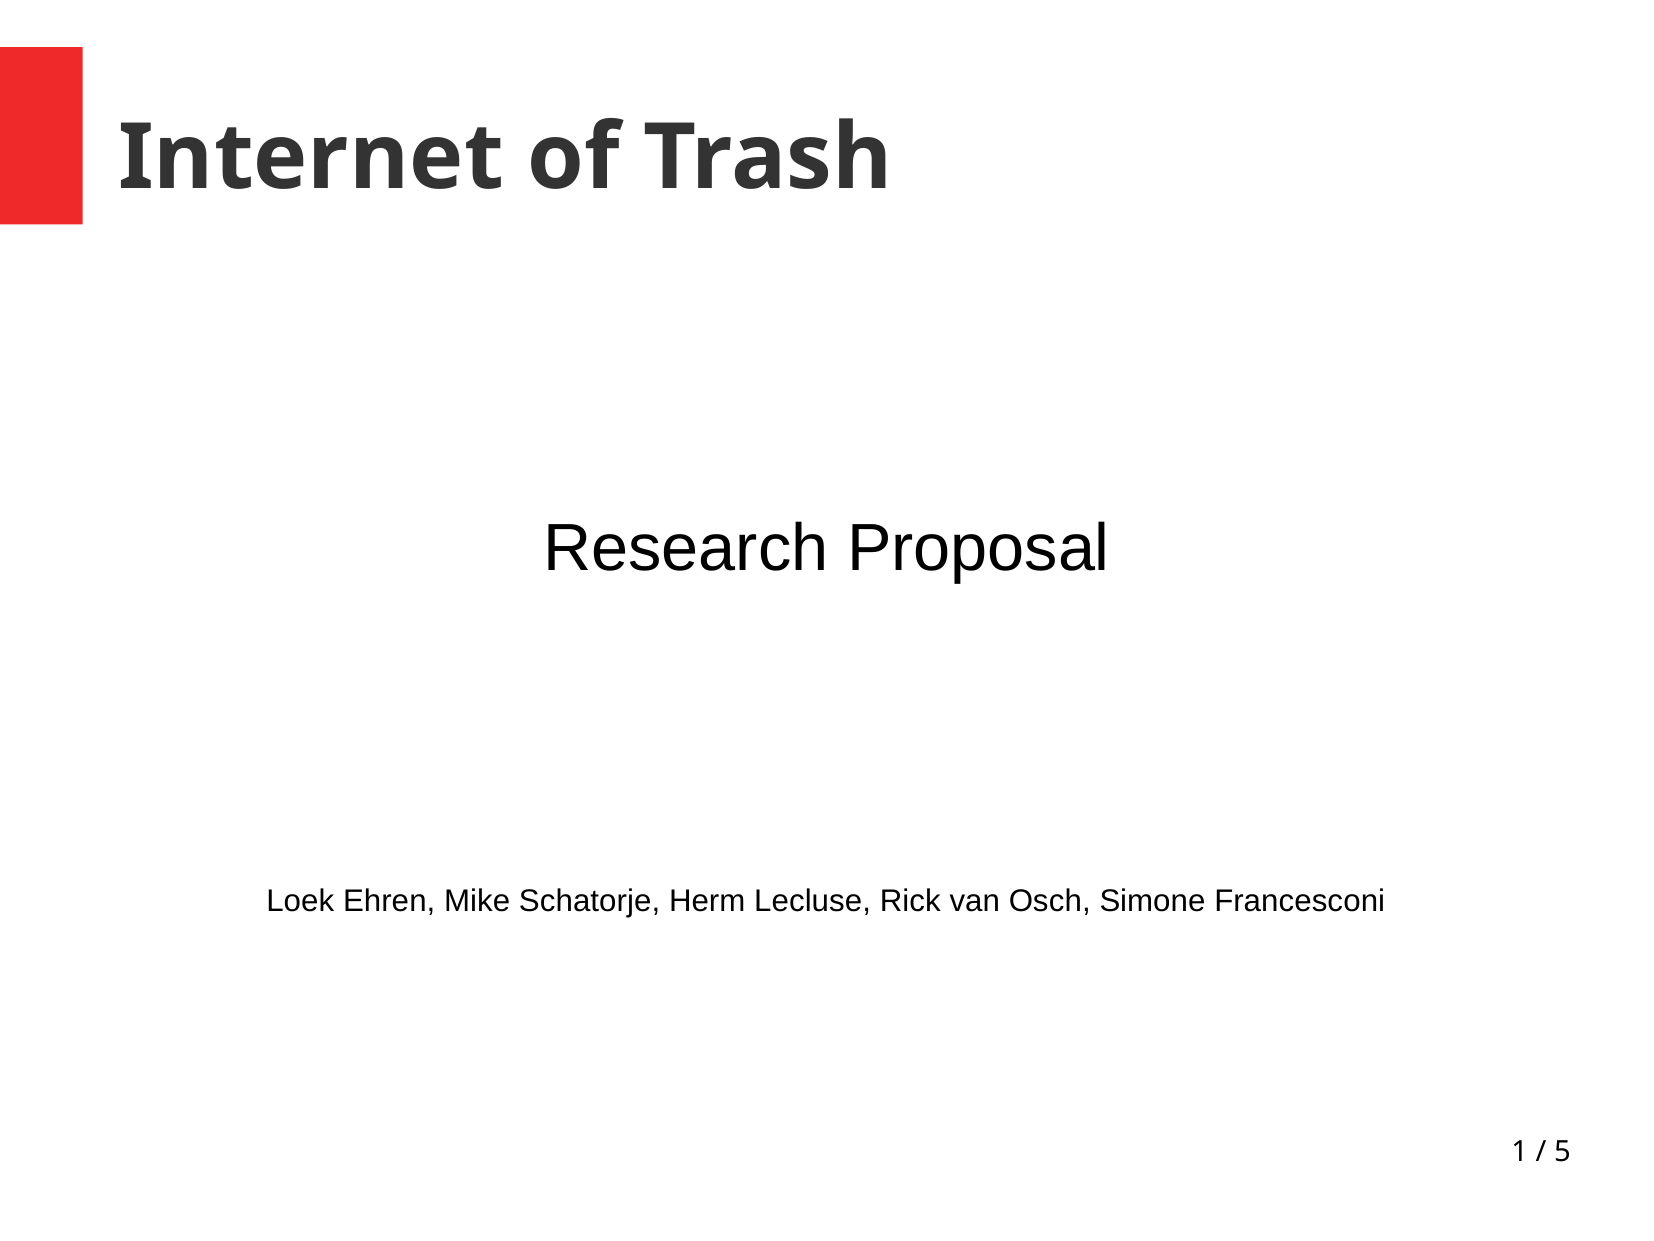

# Internet of Trash
Research Proposal
Loek Ehren, Mike Schatorje, Herm Lecluse, Rick van Osch, Simone Francesconi
1